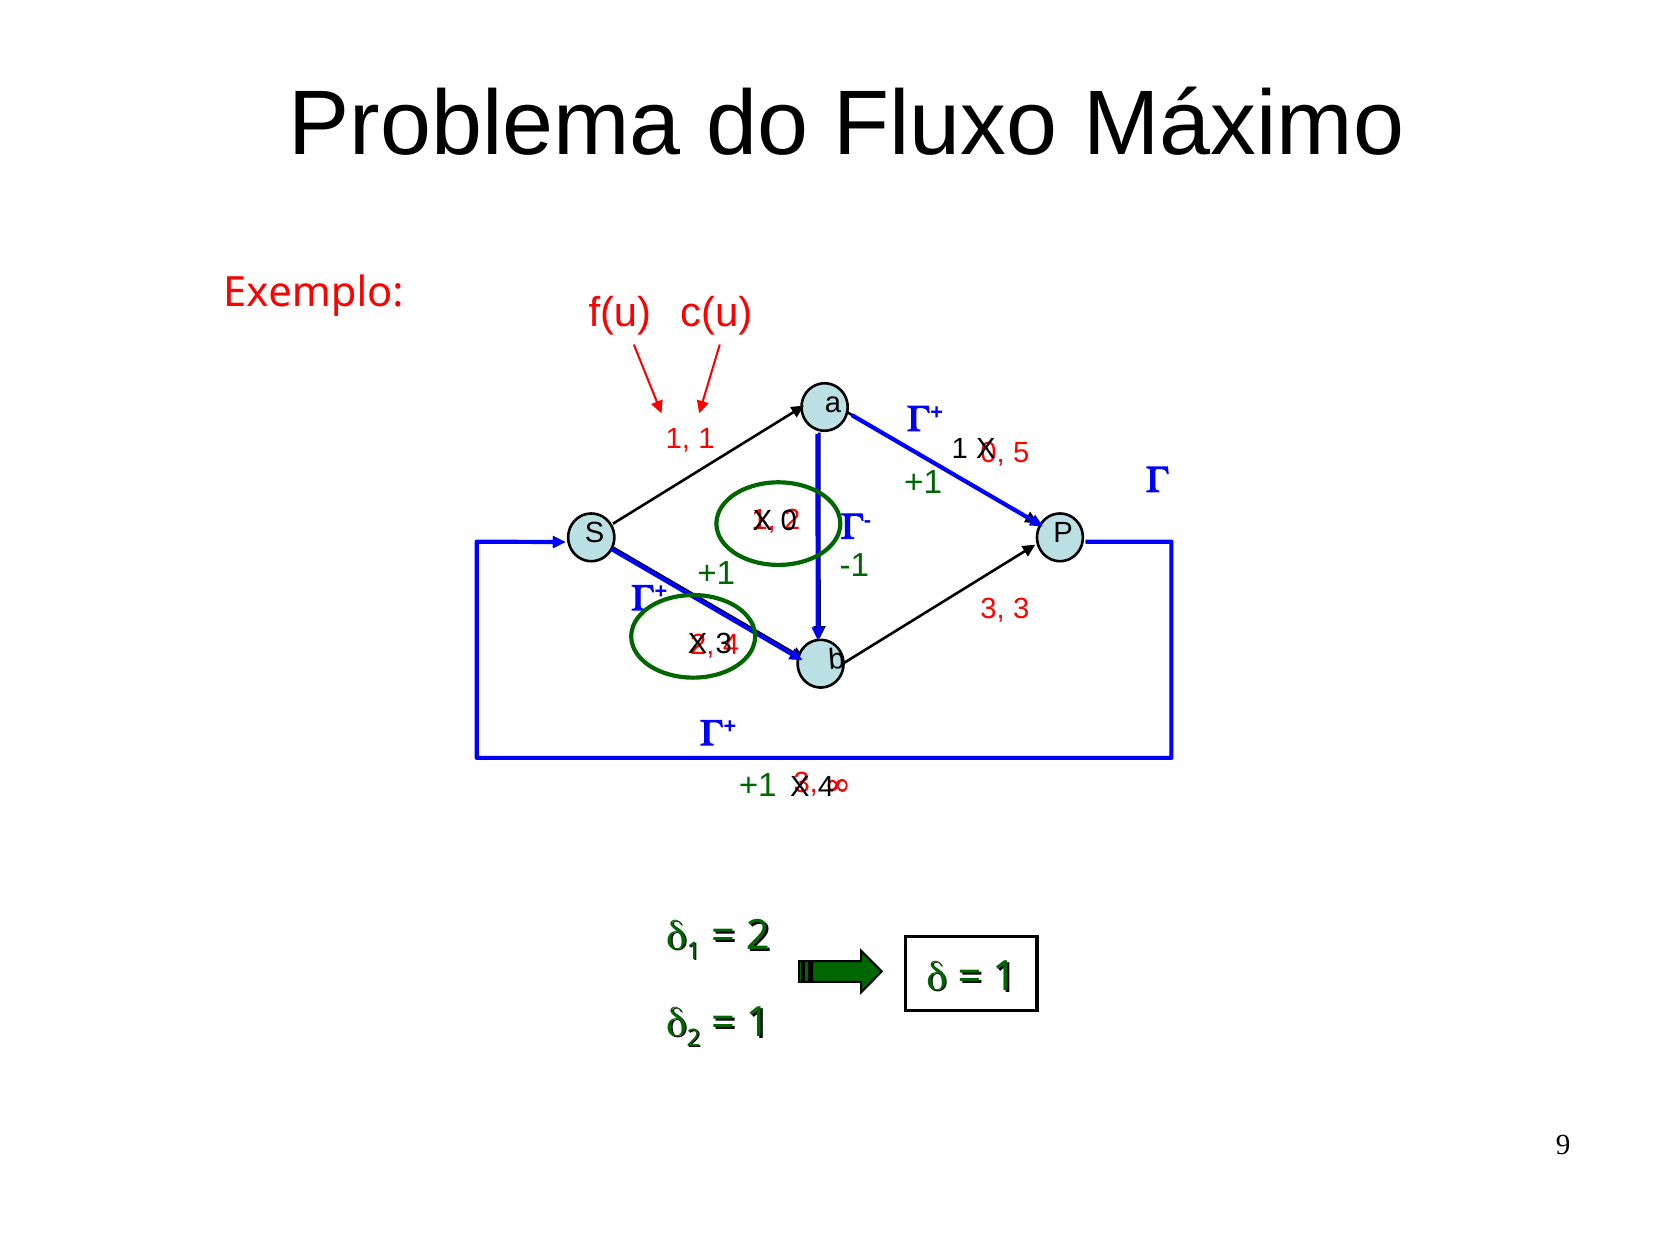

# Problema do Fluxo Máximo
	Exemplo:
f(u)‏
c(u)‏
a
+
-
+
+
1, 1

1 X
0, 5
+1
1, 2
X 0
S
P
-1
+1
3, 3
X 3
2, 4
b
+1
3, 
X 4
1 = 2
2 = 1
 = 1
9